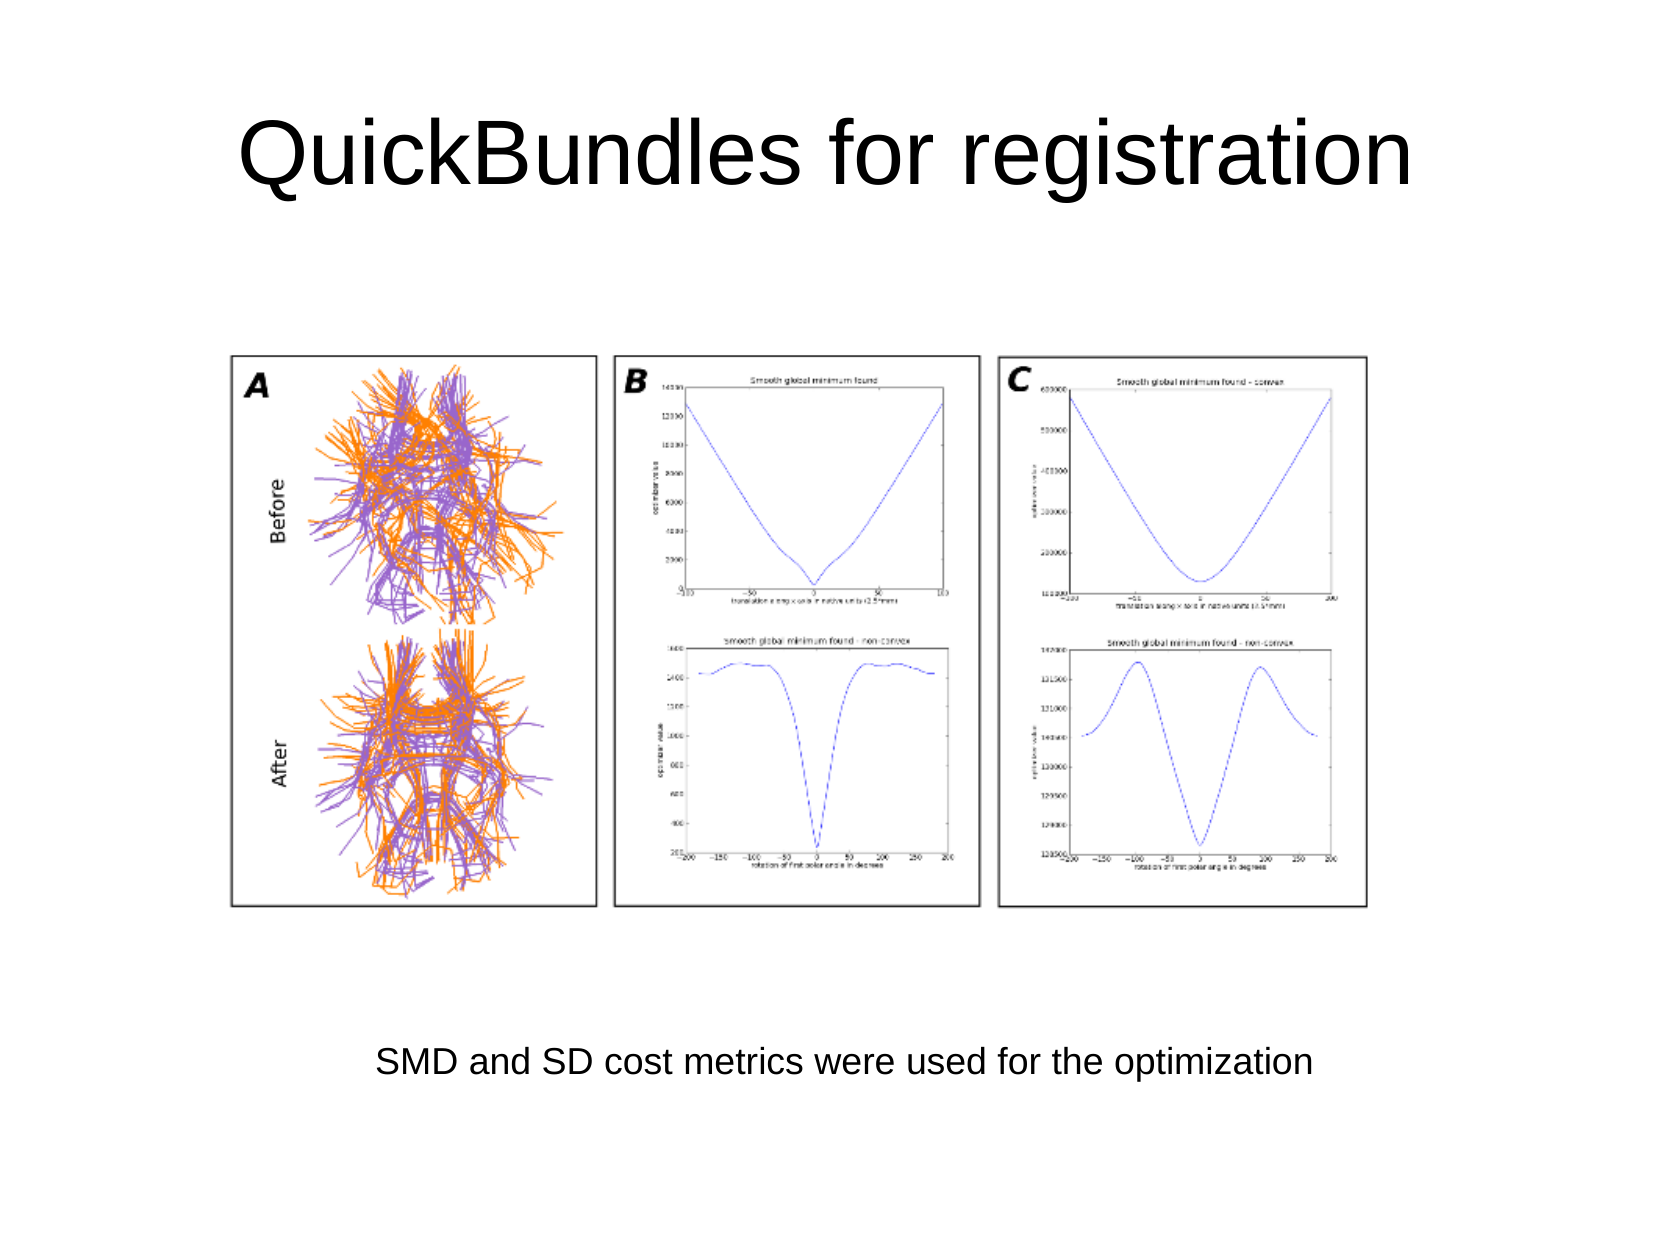

# QuickBundles for registration
SMD and SD cost metrics were used for the optimization